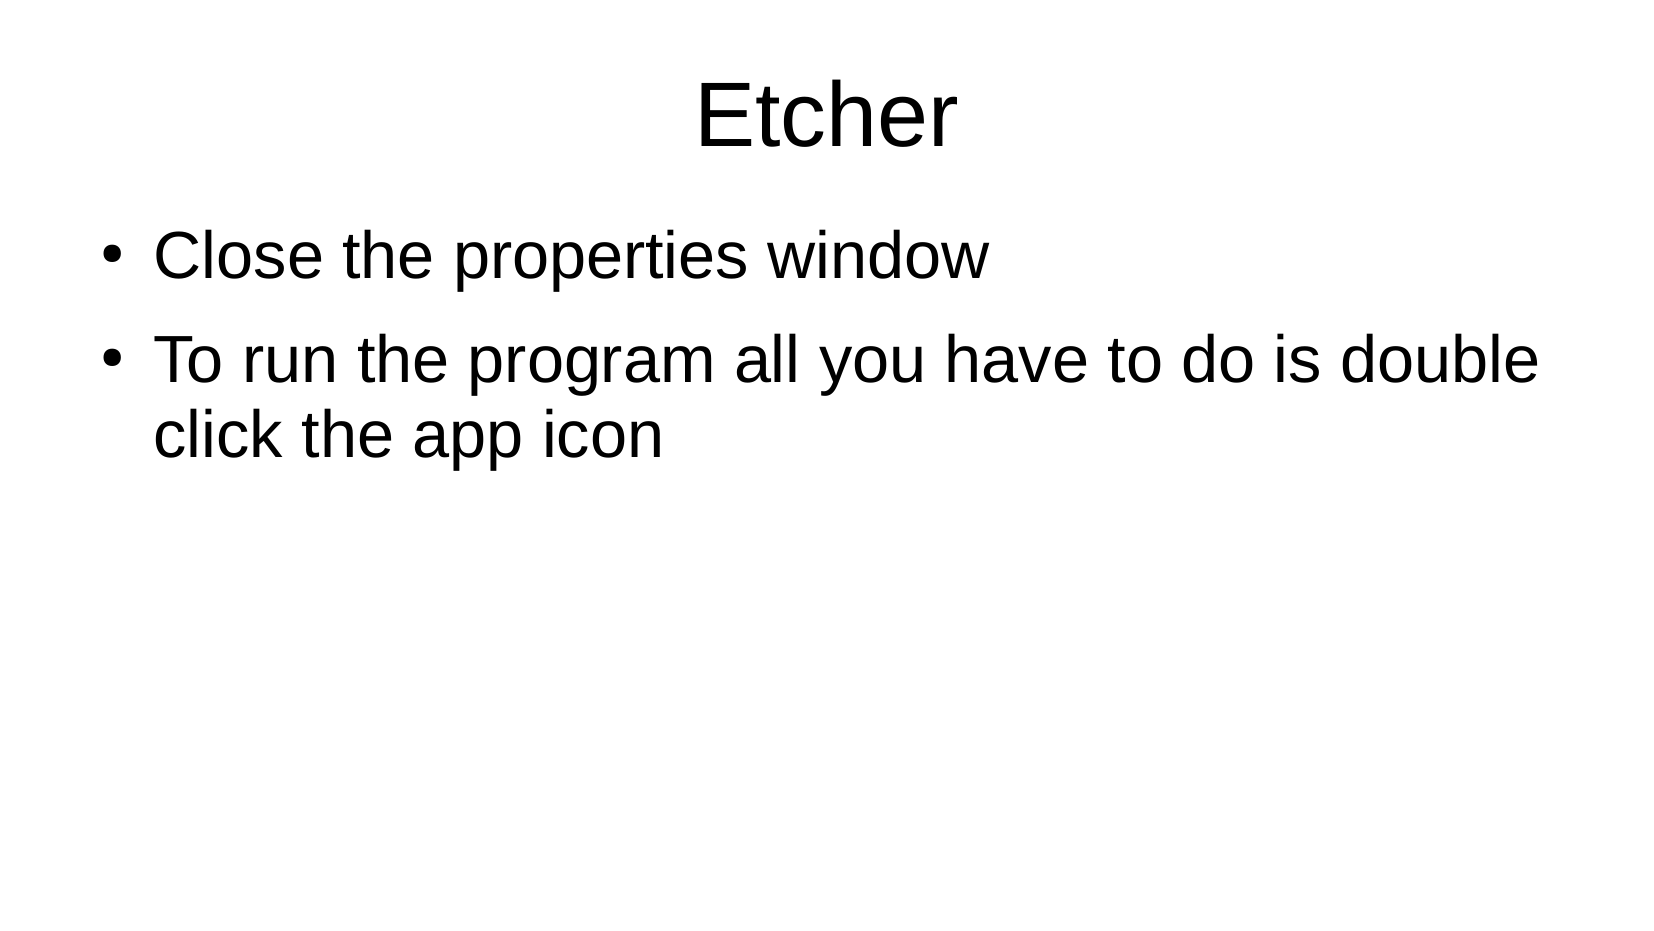

# Etcher
Close the properties window
To run the program all you have to do is double click the app icon